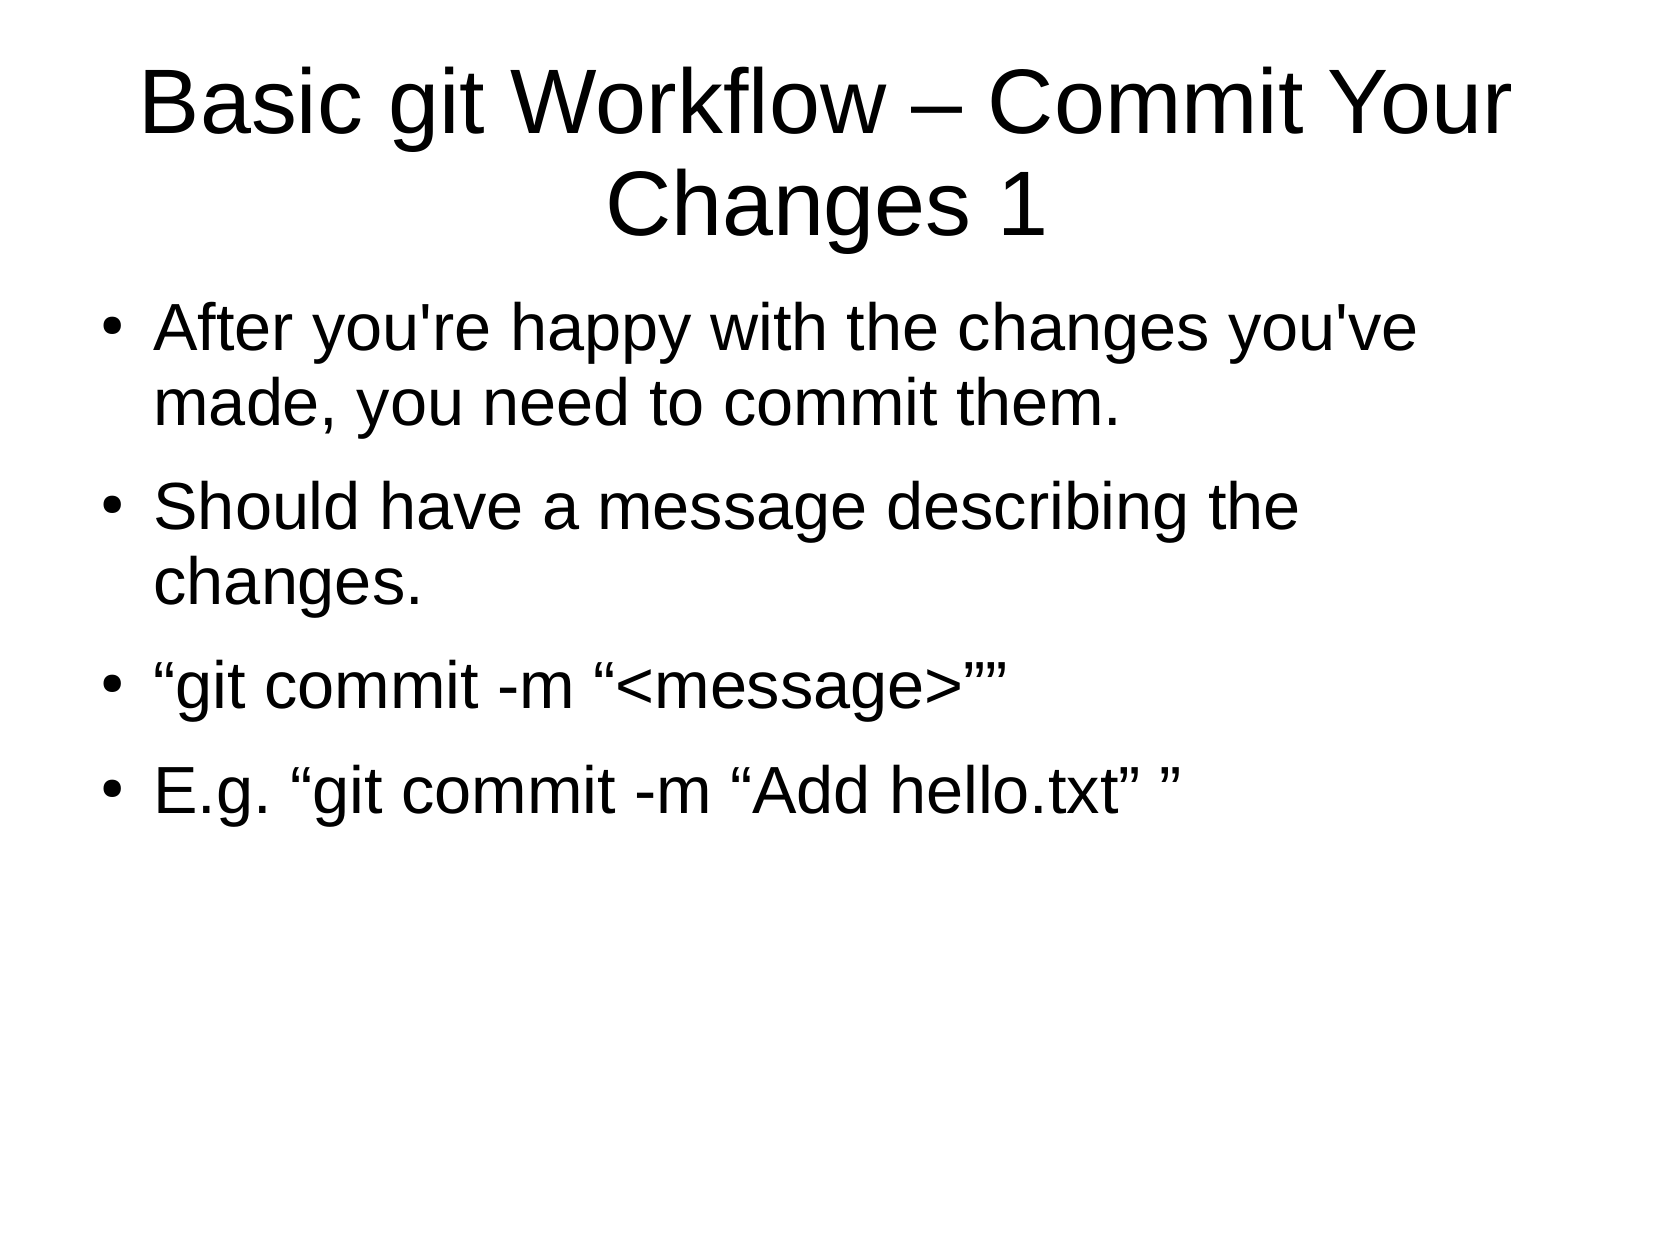

# Basic git Workflow – Commit Your Changes 1
After you're happy with the changes you've made, you need to commit them.
Should have a message describing the changes.
“git commit -m “<message>””
E.g. “git commit -m “Add hello.txt” ”